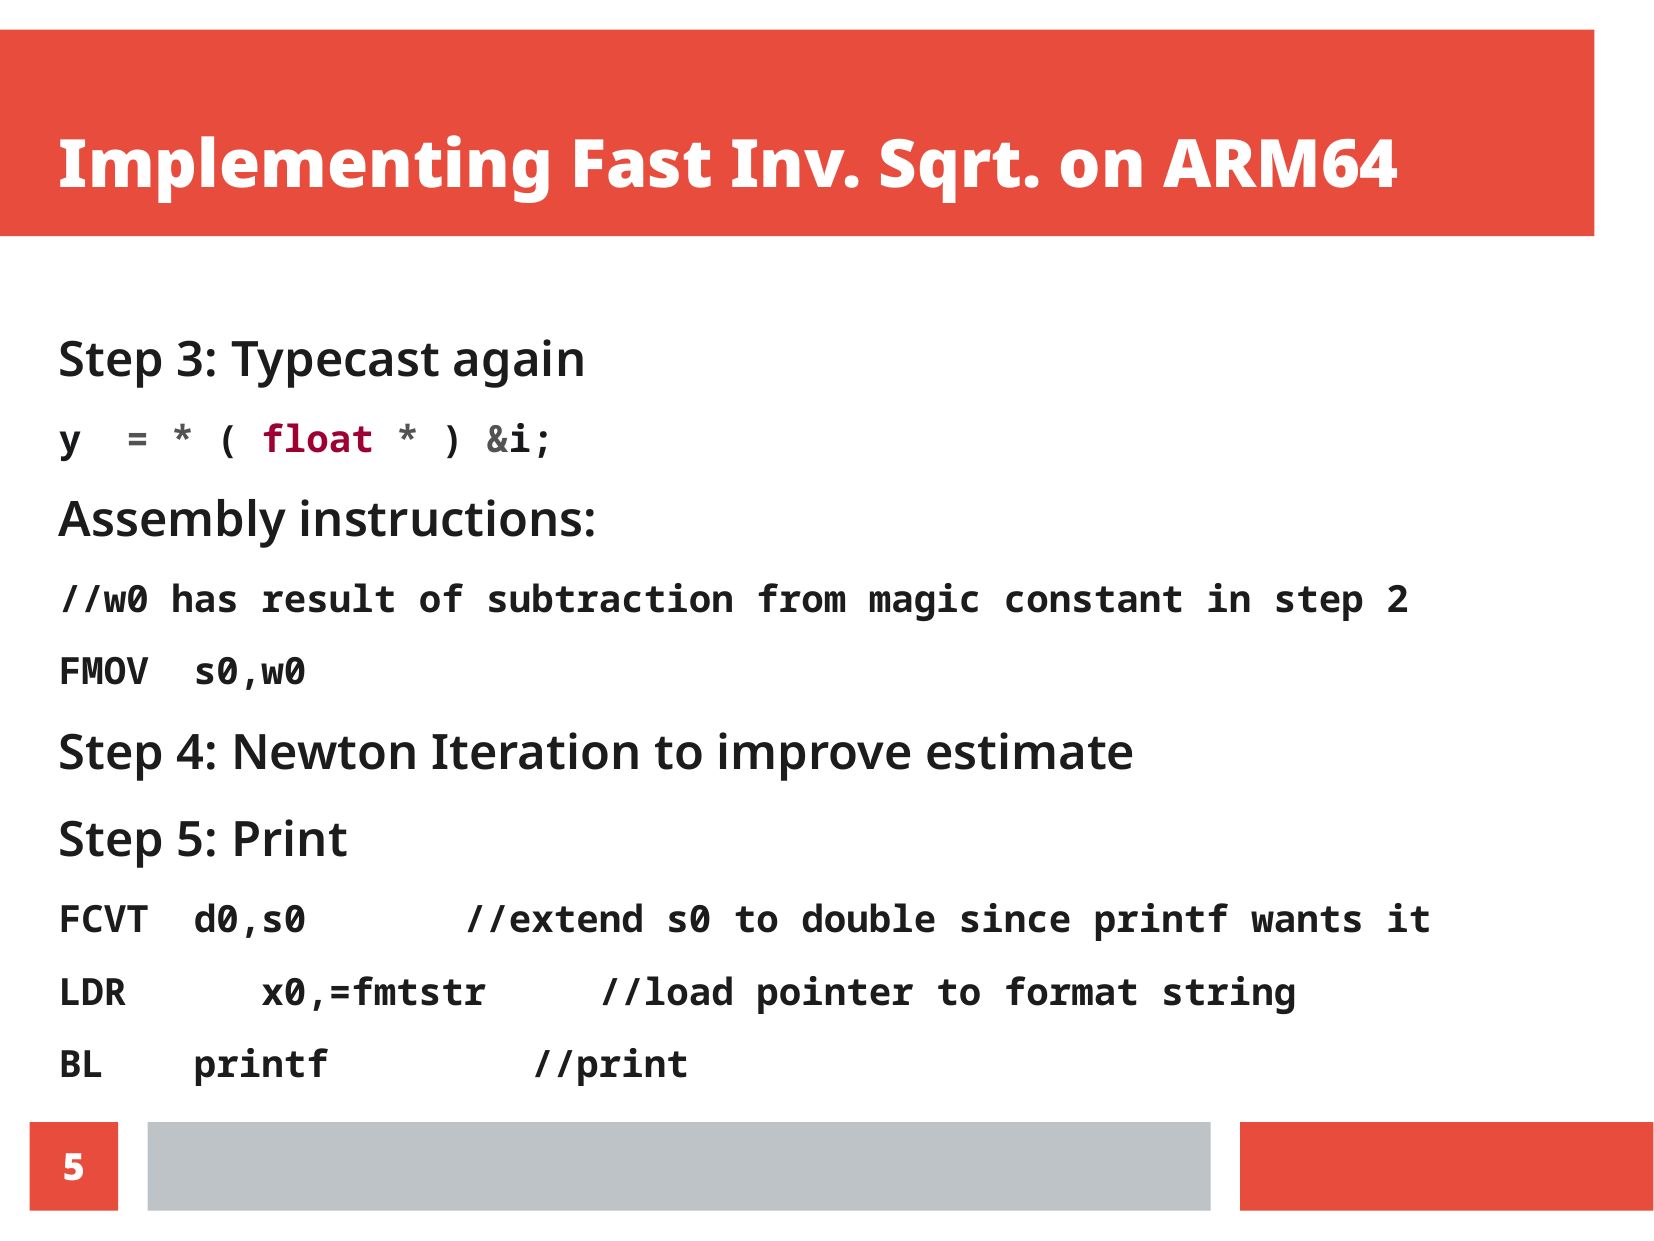

# Implementing Fast Inv. Sqrt. on ARM64
Step 3: Typecast again
y = * ( float * ) &i;
Assembly instructions:
//w0 has result of subtraction from magic constant in step 2
FMOV	s0,w0
Step 4: Newton Iteration to improve estimate
Step 5: Print
FCVT	d0,s0			//extend s0 to double since printf wants it
LDR		x0,=fmtstr		//load pointer to format string
BL		printf			//print
5